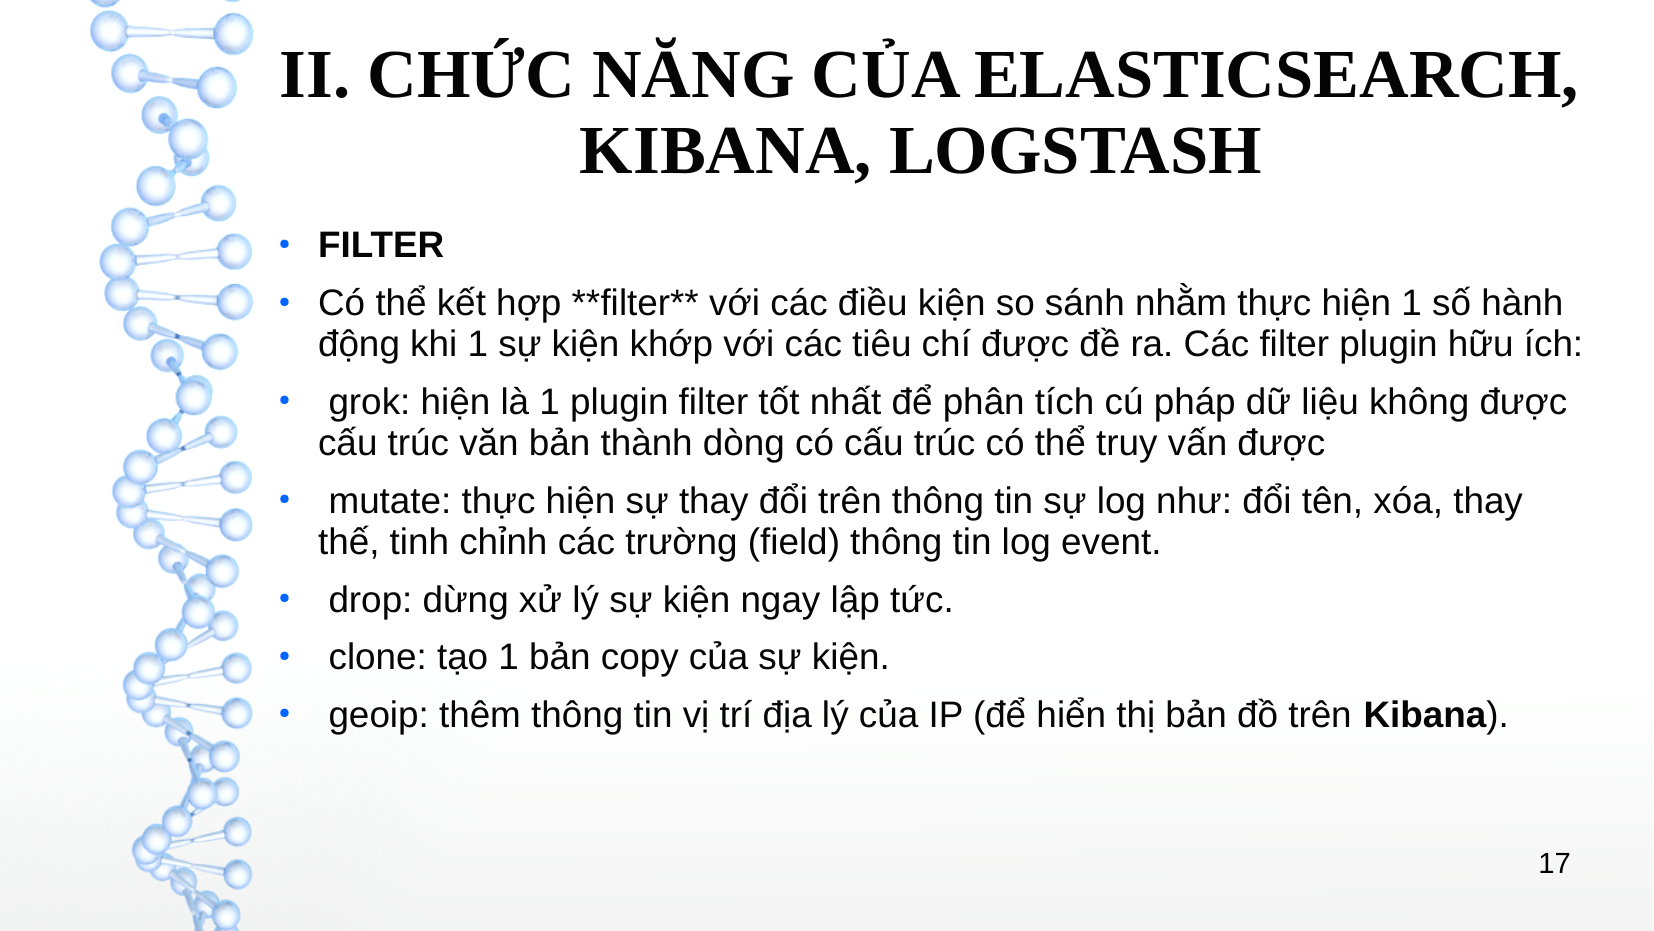

# II. CHỨC NĂNG CỦA ELASTICSEARCH, KIBANA, LOGSTASH
FILTER
Có thể kết hợp **filter** với các điều kiện so sánh nhằm thực hiện 1 số hành động khi 1 sự kiện khớp với các tiêu chí được đề ra. Các filter plugin hữu ích:
 grok: hiện là 1 plugin filter tốt nhất để phân tích cú pháp dữ liệu không được cấu trúc văn bản thành dòng có cấu trúc có thể truy vấn được
 mutate: thực hiện sự thay đổi trên thông tin sự log như: đổi tên, xóa, thay thế, tinh chỉnh các trường (field) thông tin log event.
 drop: dừng xử lý sự kiện ngay lập tức.
 clone: tạo 1 bản copy của sự kiện.
 geoip: thêm thông tin vị trí địa lý của IP (để hiển thị bản đồ trên Kibana).
17